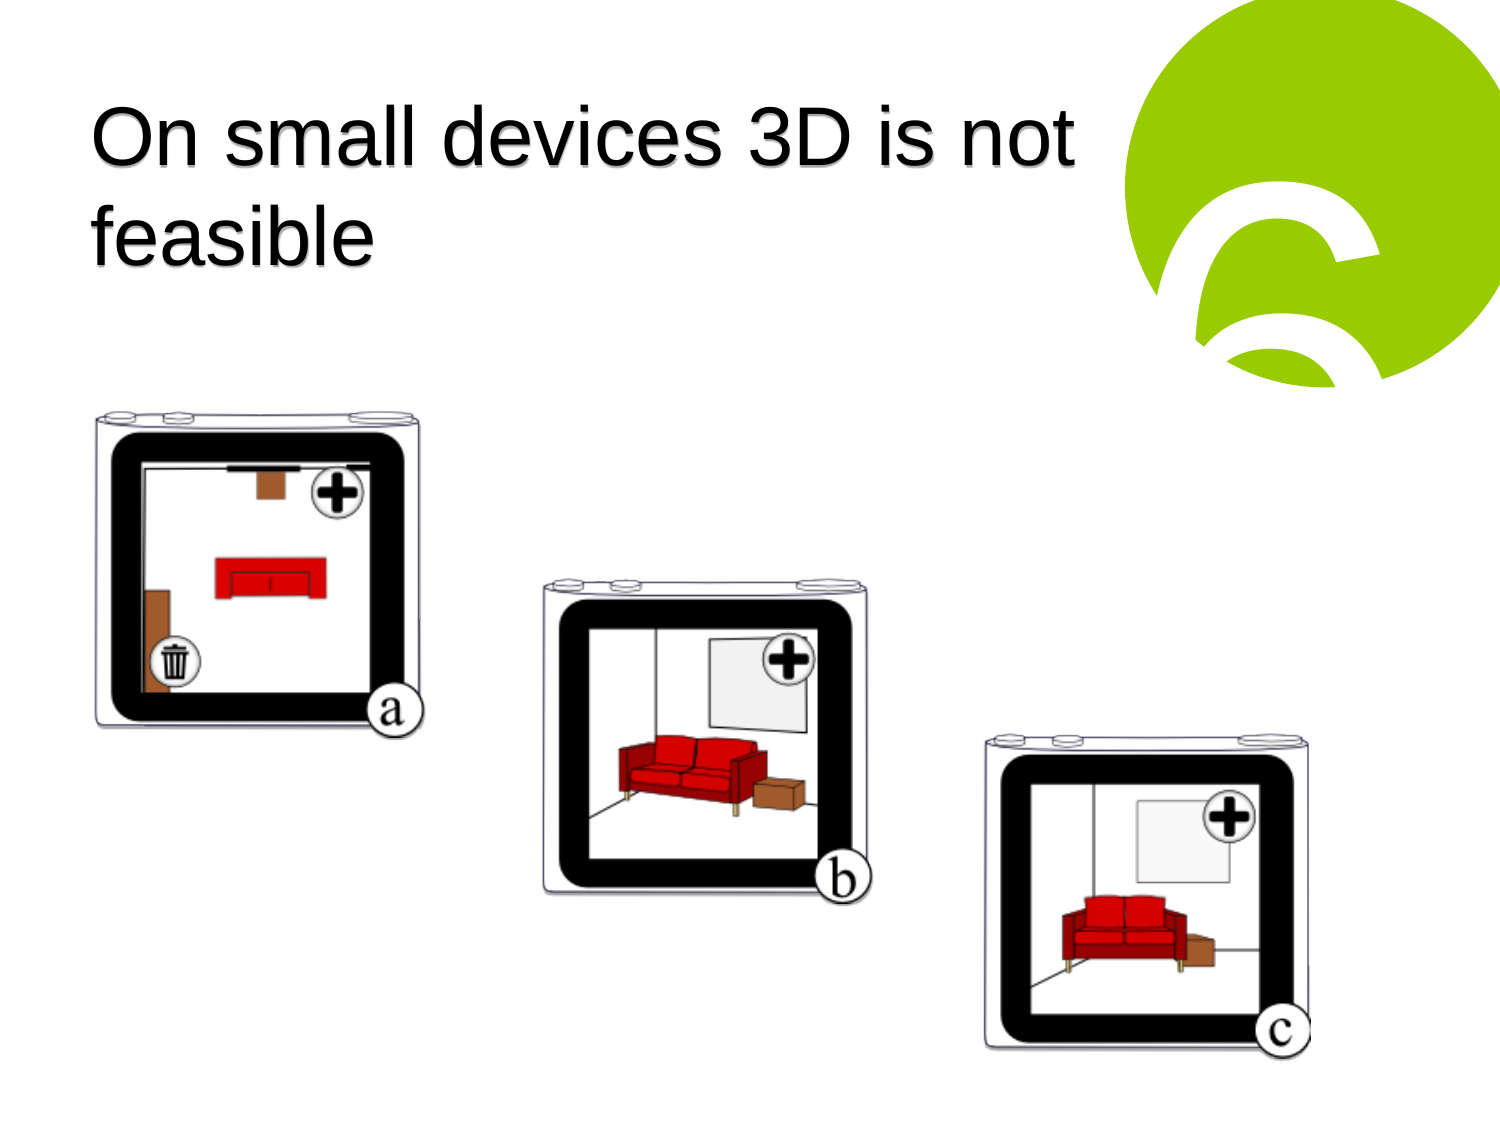

6
# On small devices 3D is not feasible